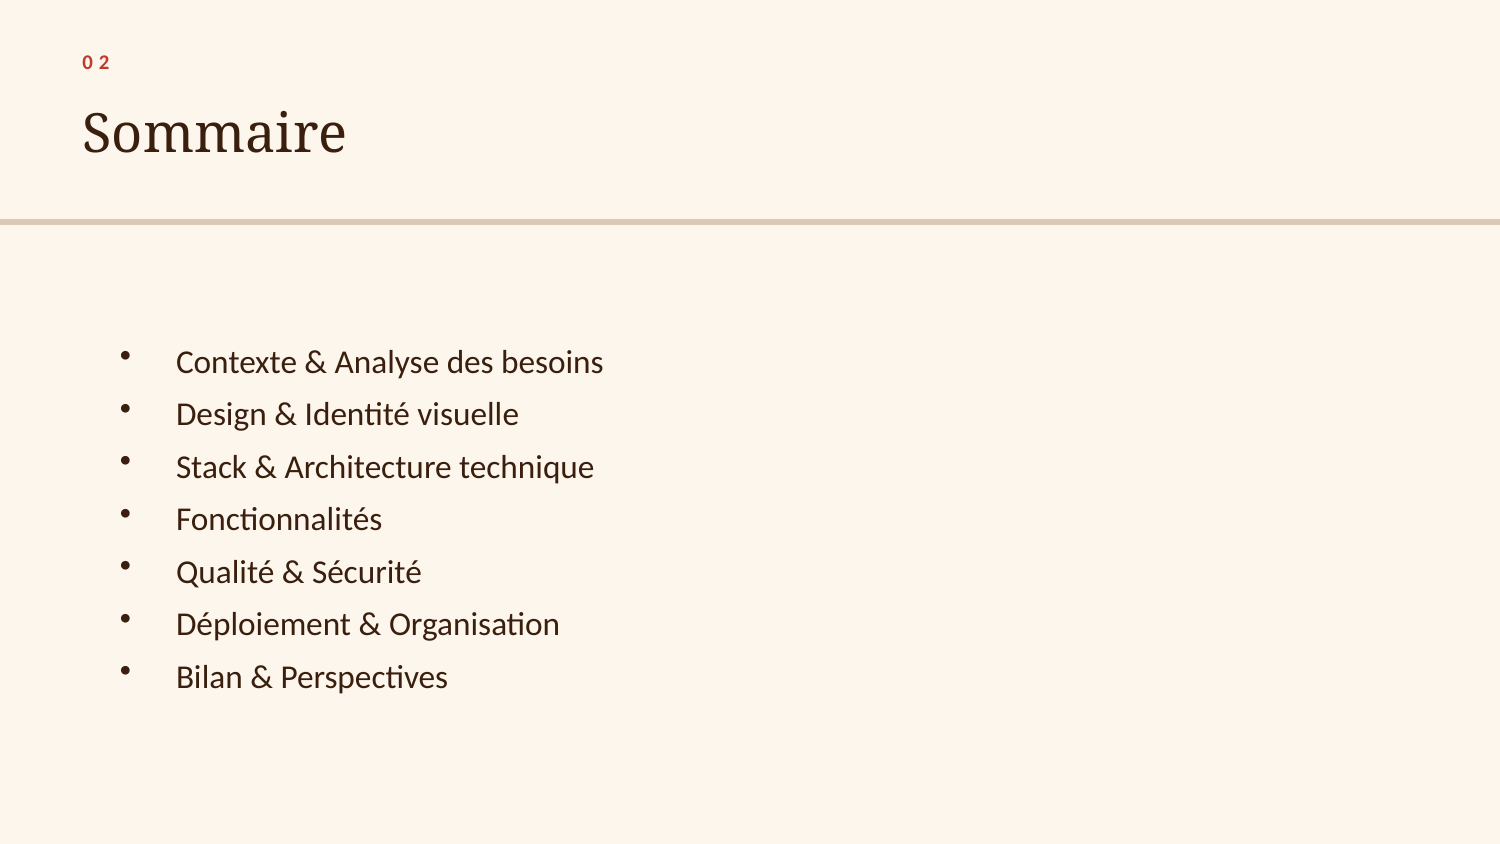

02
Sommaire
Contexte & Analyse des besoins
Design & Identité visuelle
Stack & Architecture technique
Fonctionnalités
Qualité & Sécurité
Déploiement & Organisation
Bilan & Perspectives